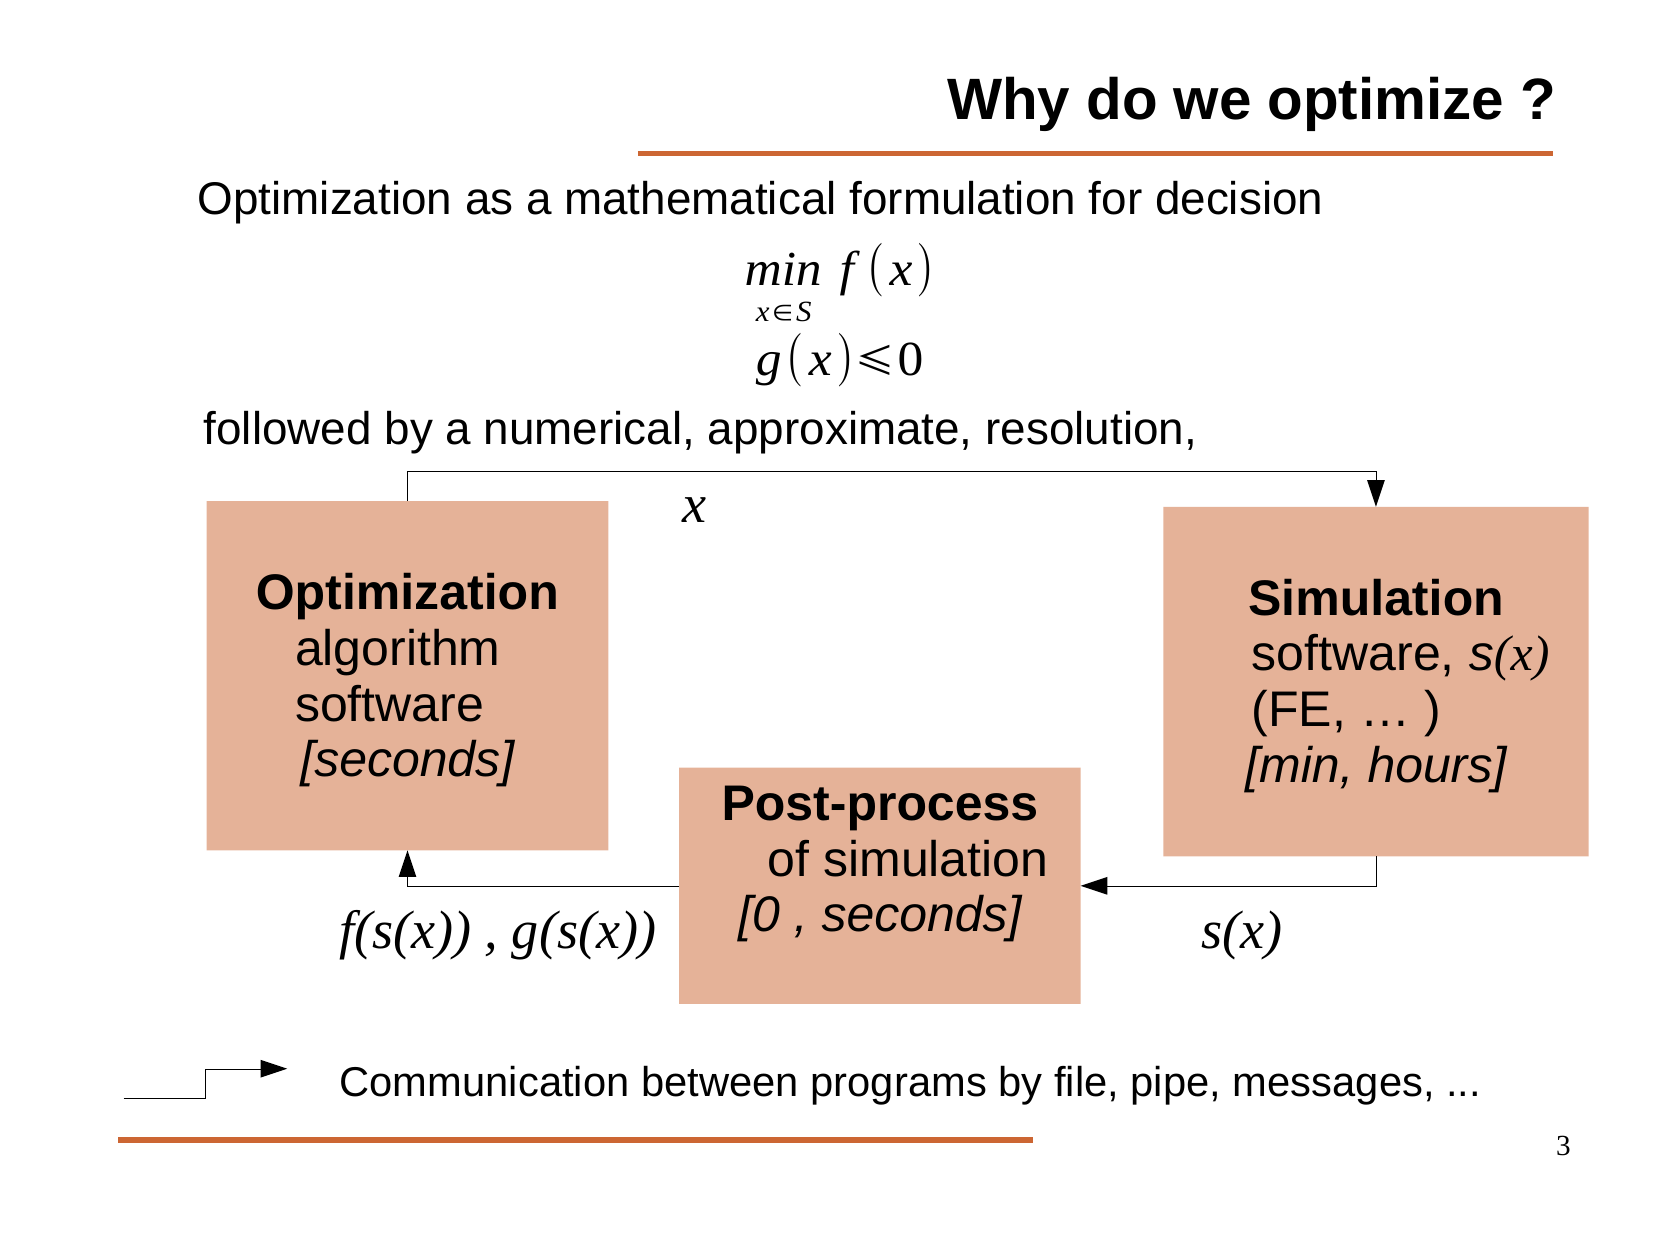

Why do we optimize ?
Optimization as a mathematical formulation for decision
followed by a numerical, approximate, resolution,
x
Optimization
	algorithm
	software
[seconds]
Simulation
	software, s(x)
	(FE, … )
[min, hours]
Post-process
	of simulation
[0 , seconds]
f(s(x)) , g(s(x))
s(x)
Communication between programs by file, pipe, messages, ...
3